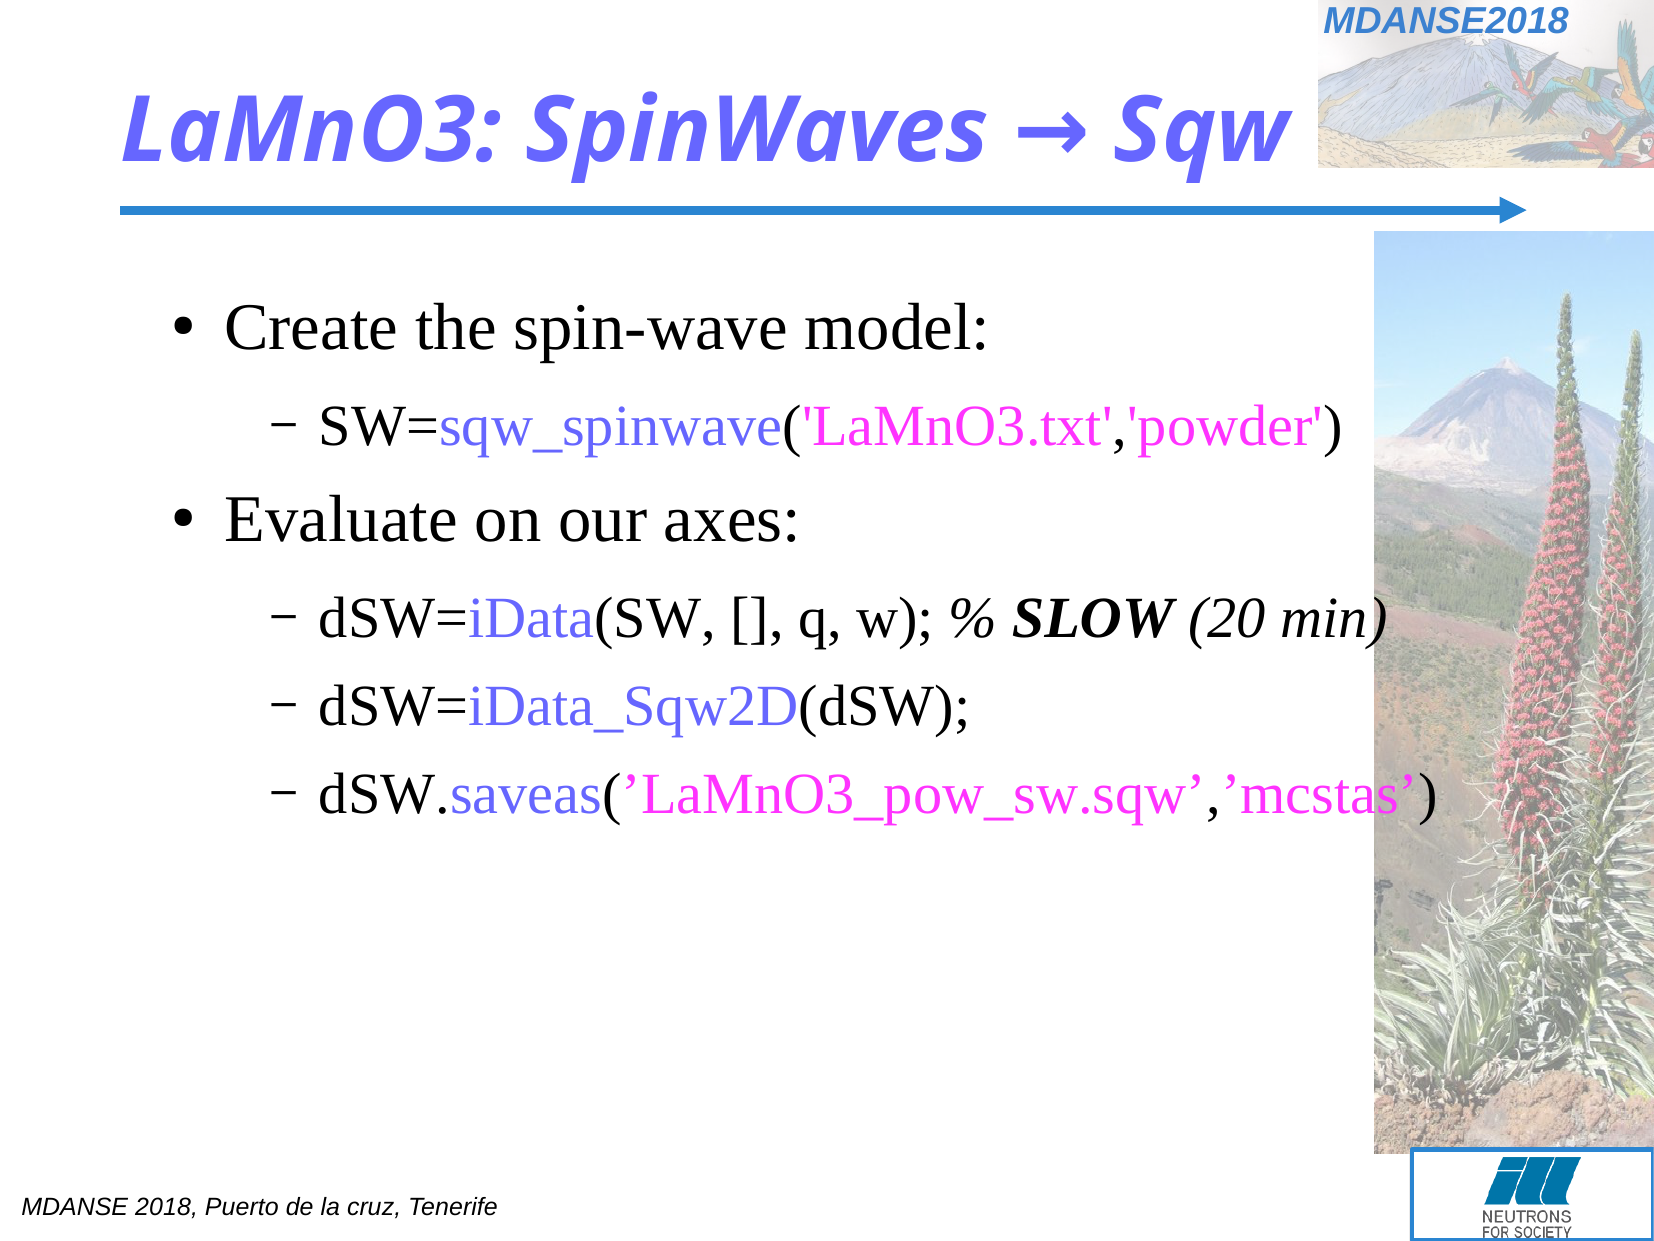

# LaMnO3: SpinWaves → Sqw
Create the spin-wave model:
SW=sqw_spinwave('LaMnO3.txt','powder')
Evaluate on our axes:
dSW=iData(SW, [], q, w); % SLOW (20 min)
dSW=iData_Sqw2D(dSW);
dSW.saveas(’LaMnO3_pow_sw.sqw’,’mcstas’)